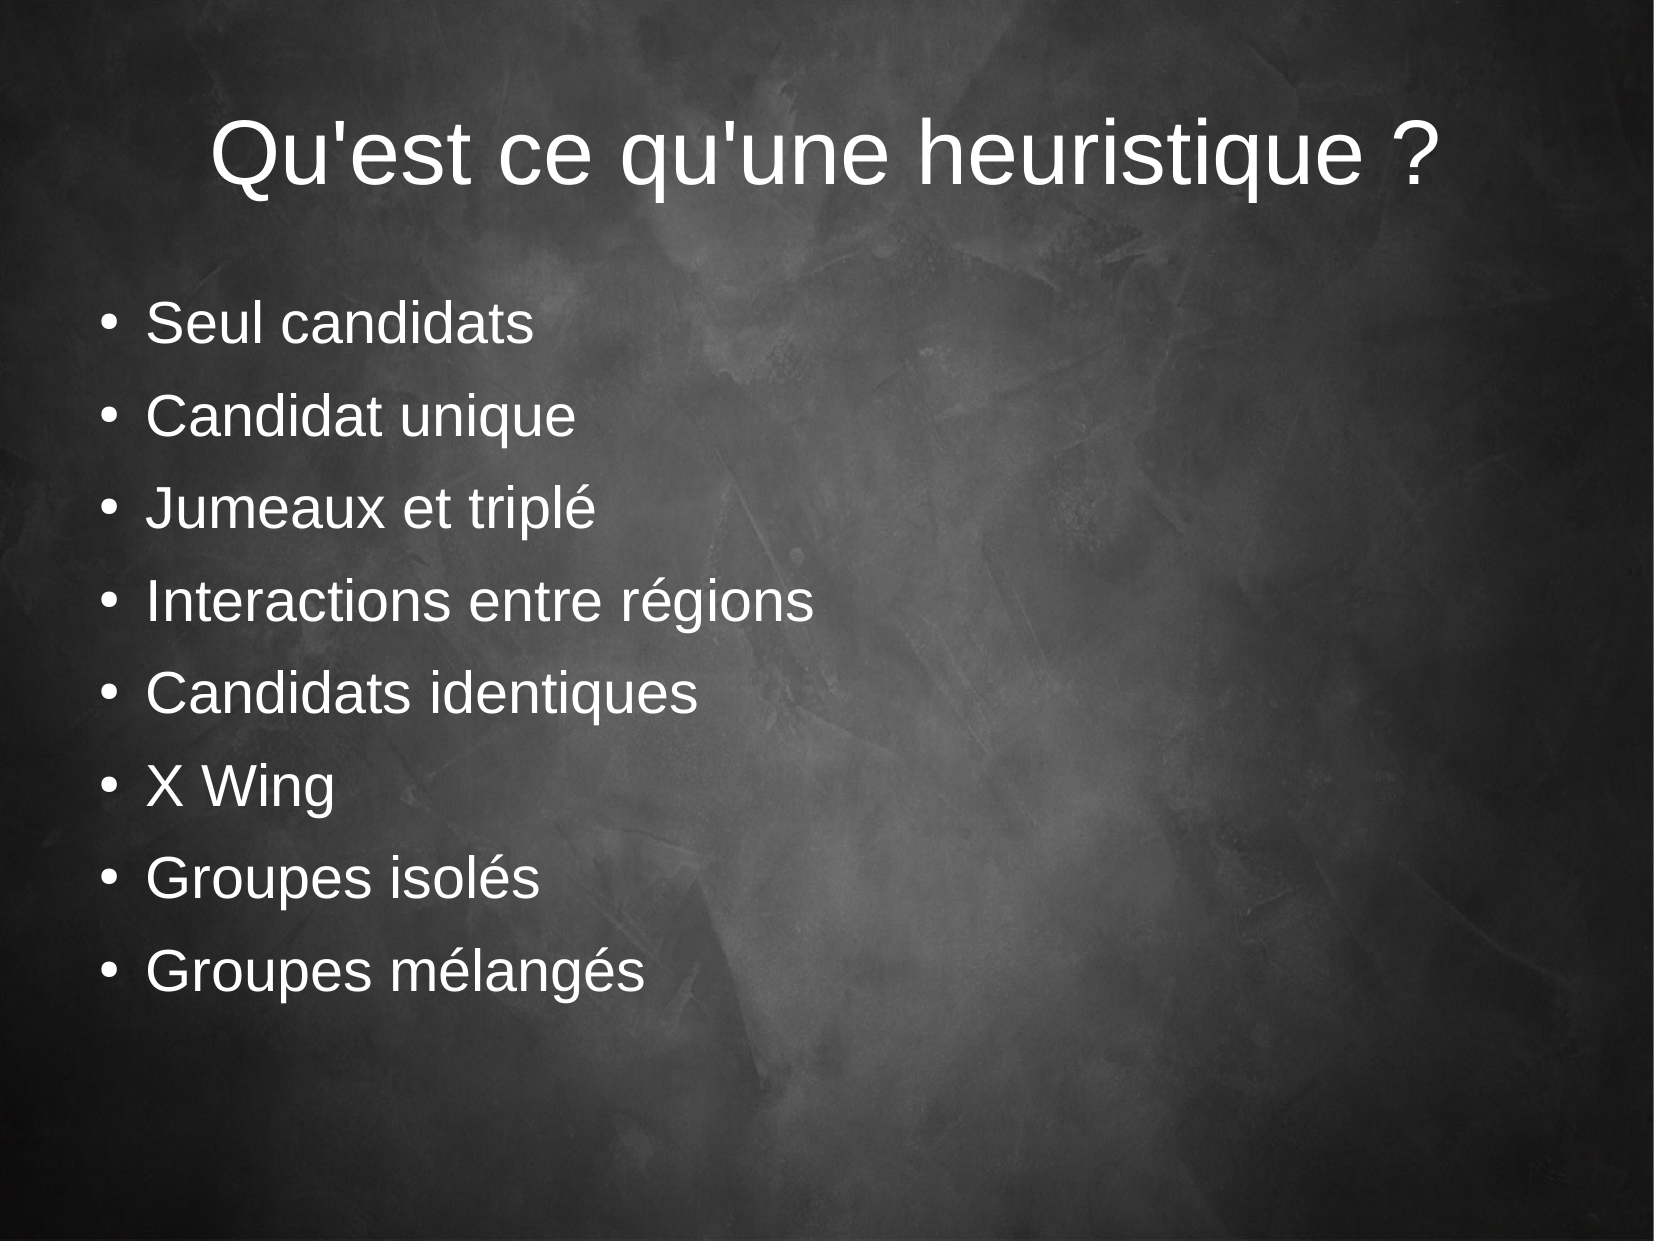

# Qu'est ce qu'une heuristique ?
Seul candidats
Candidat unique
Jumeaux et triplé
Interactions entre régions
Candidats identiques
X Wing
Groupes isolés
Groupes mélangés